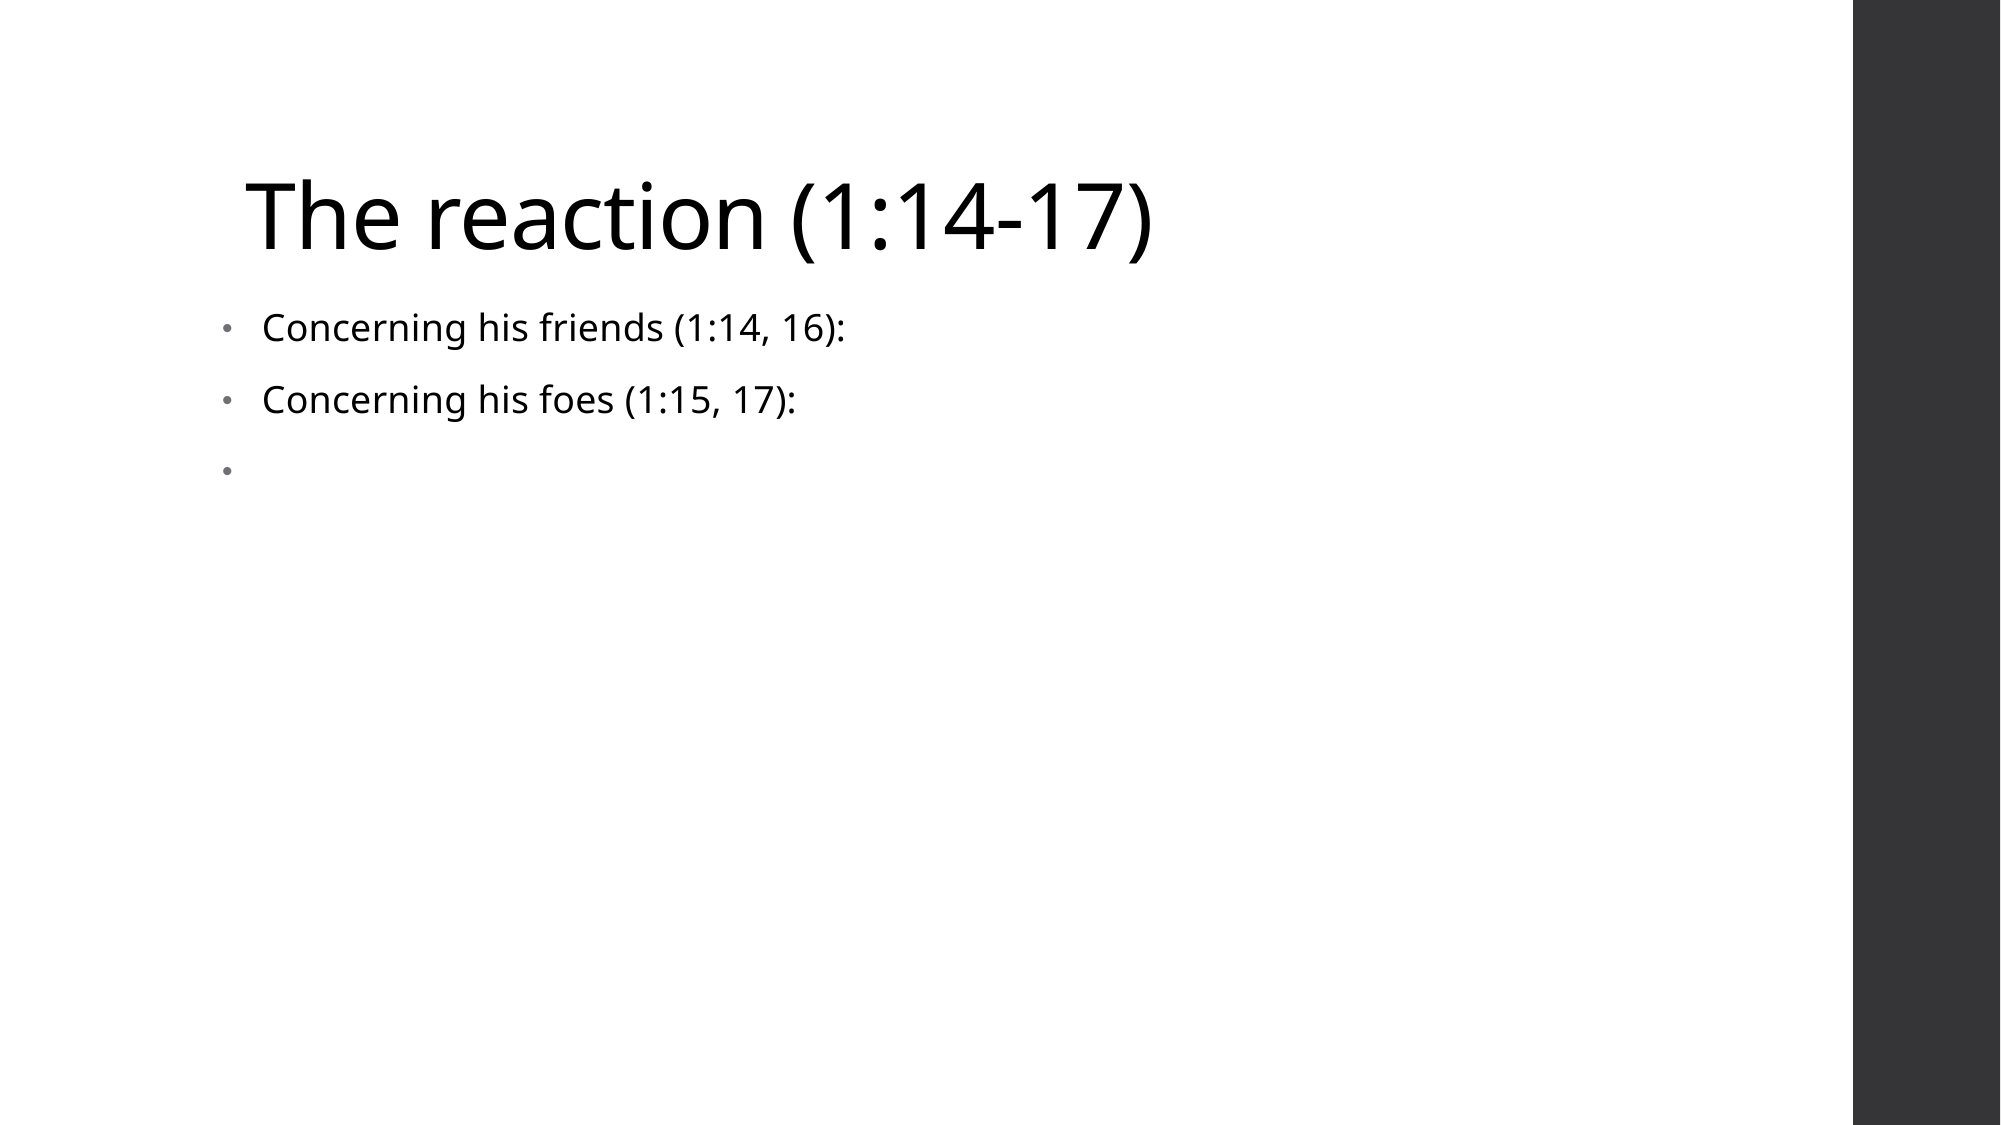

# The reaction (1:14-17)
 Concerning his friends (1:14, 16):
 Concerning his foes (1:15, 17):